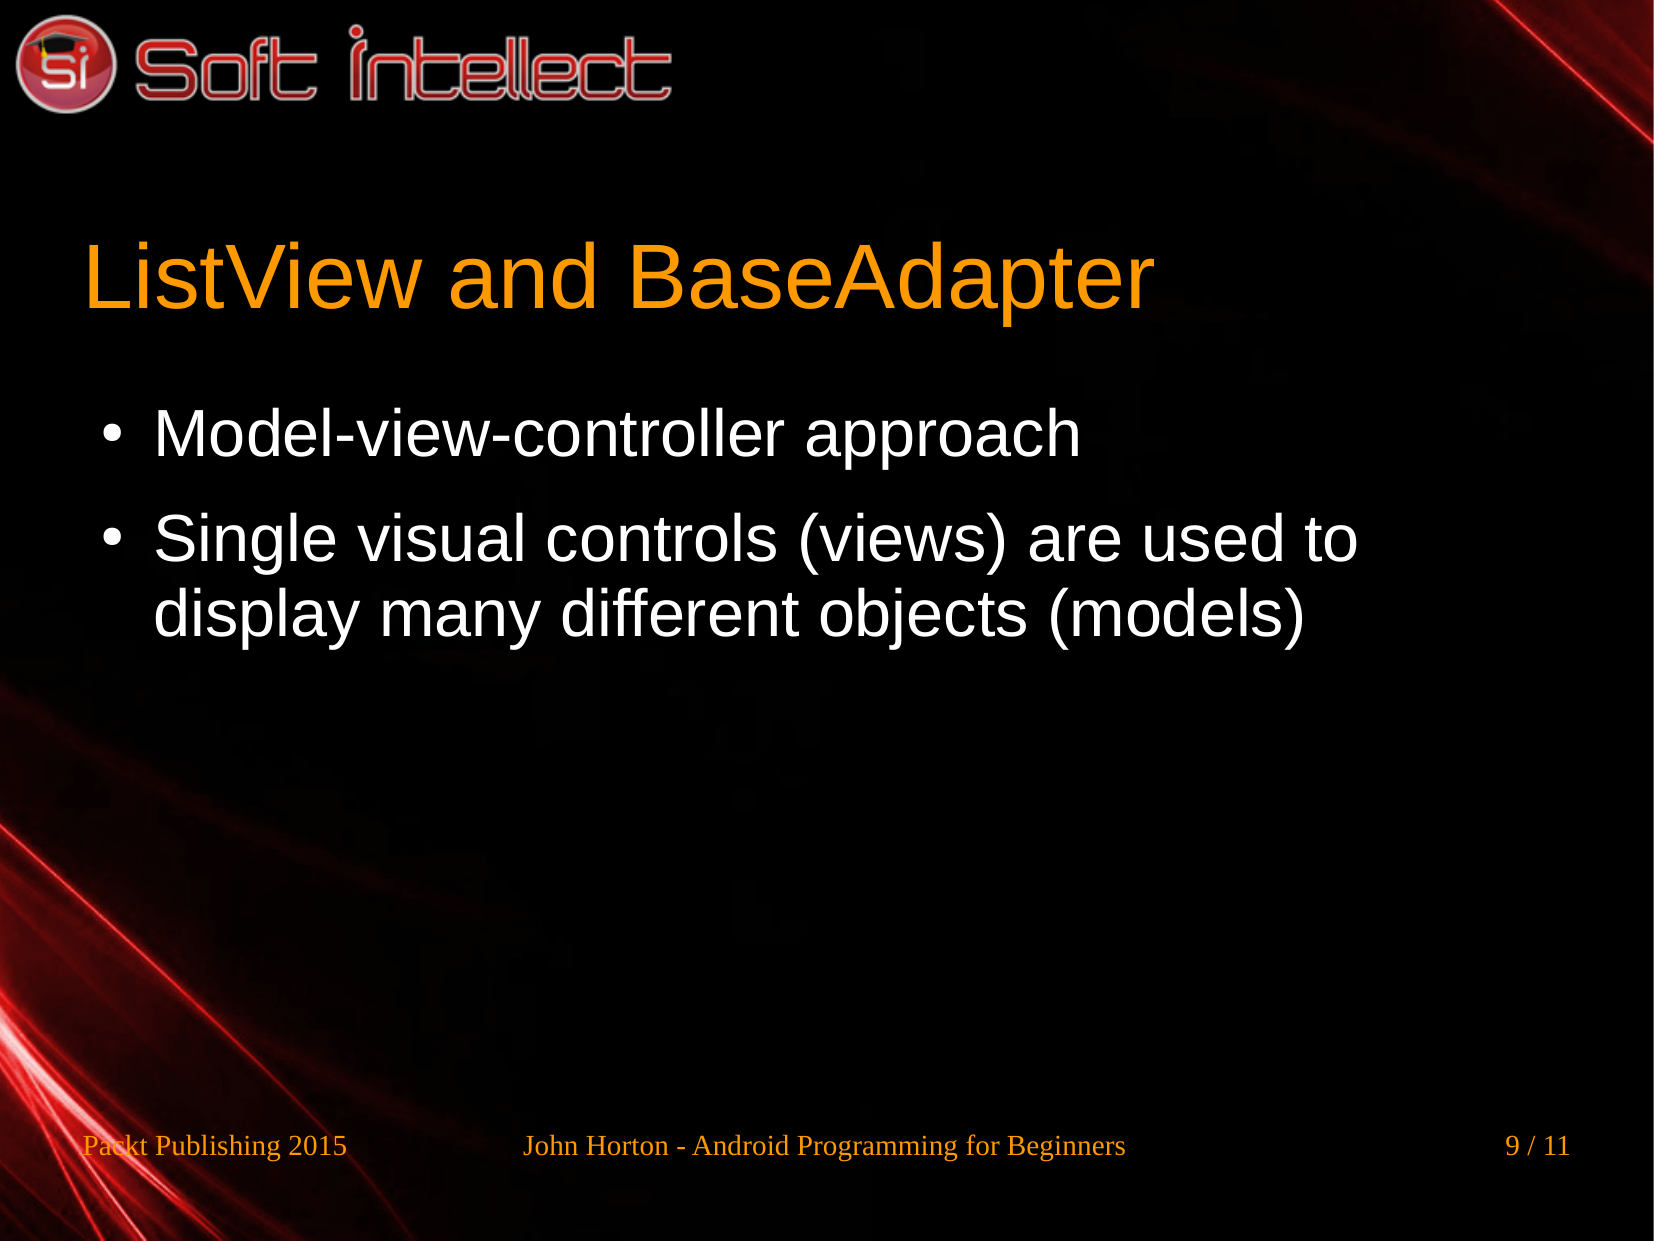

# ListView and BaseAdapter
Model-view-controller approach
Single visual controls (views) are used to display many different objects (models)
Packt Publishing 2015
John Horton - Android Programming for Beginners
9